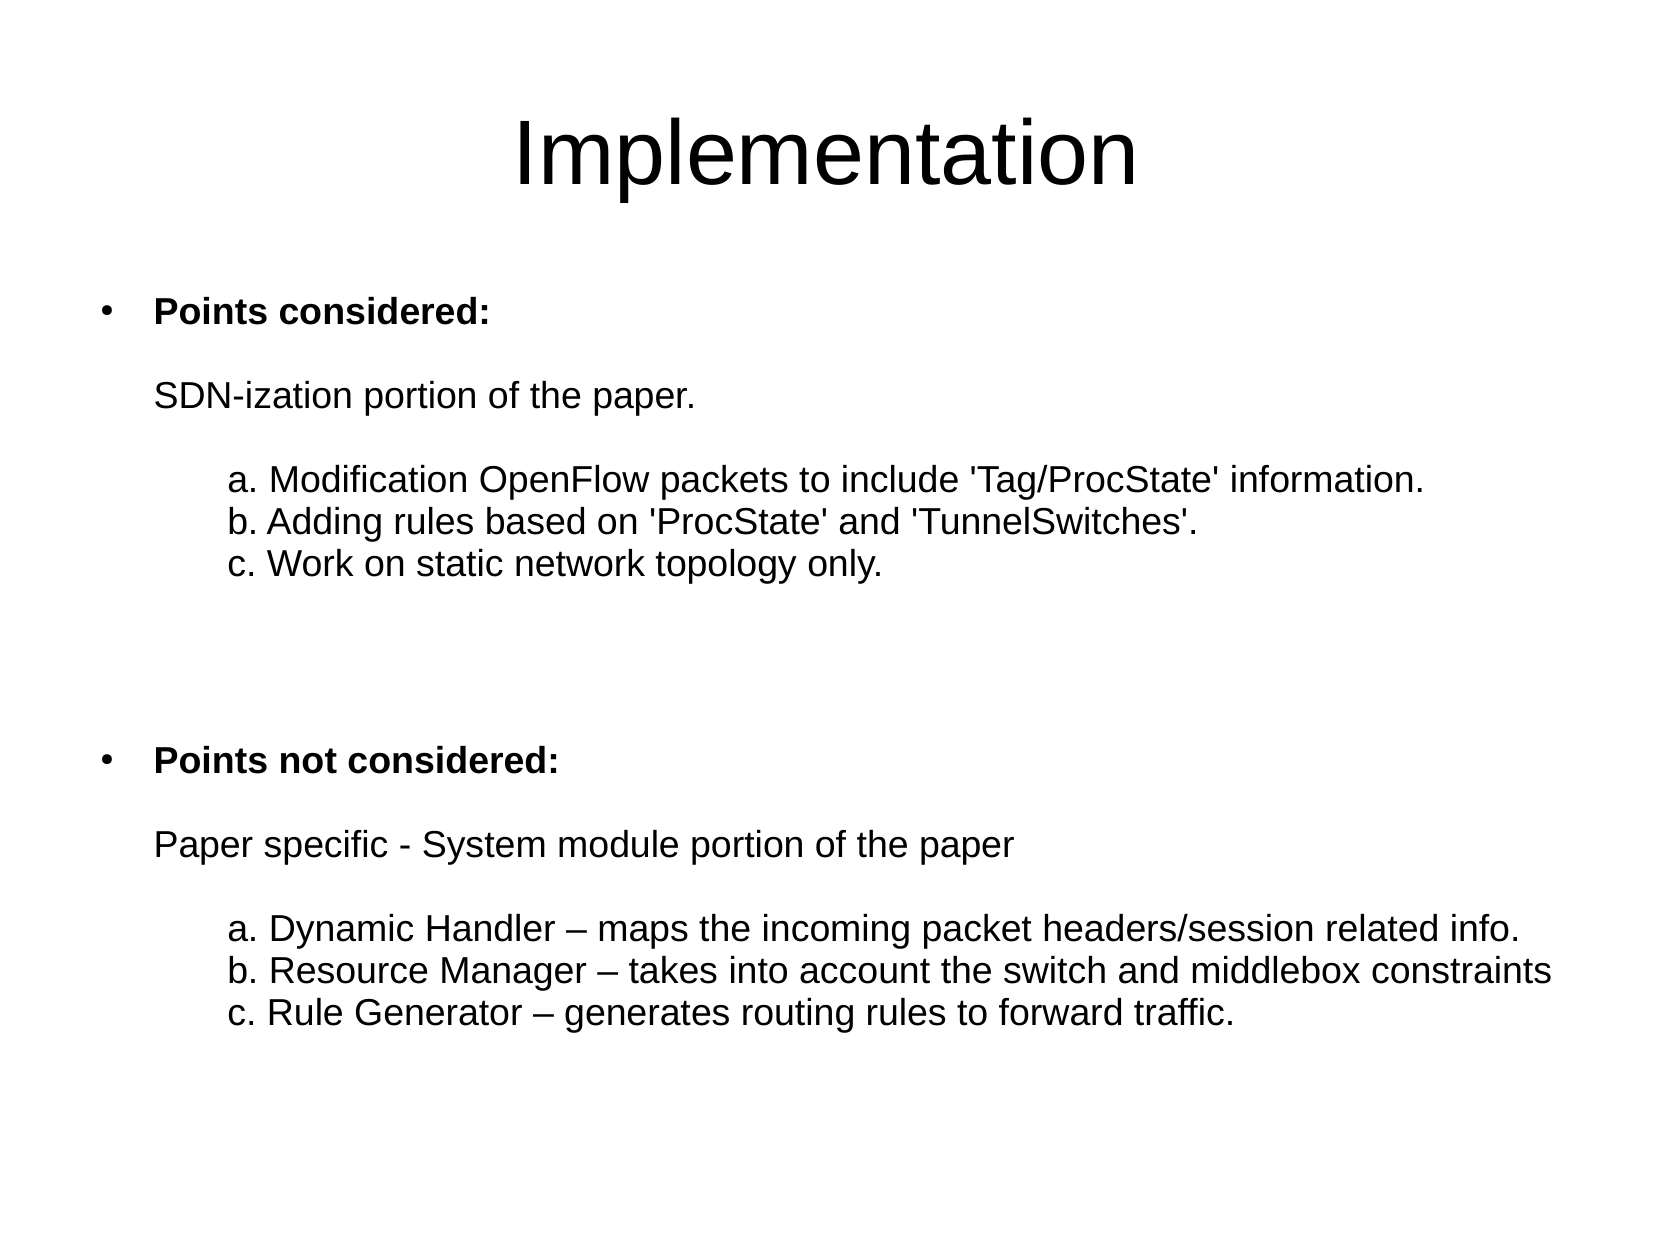

# Implementation
Points considered:
SDN-ization portion of the paper.
	a. Modification OpenFlow packets to include 'Tag/ProcState' information.
	b. Adding rules based on 'ProcState' and 'TunnelSwitches'.
	c. Work on static network topology only.
Points not considered:
Paper specific - System module portion of the paper
	a. Dynamic Handler – maps the incoming packet headers/session related info.
	b. Resource Manager – takes into account the switch and middlebox constraints
	c. Rule Generator – generates routing rules to forward traffic.